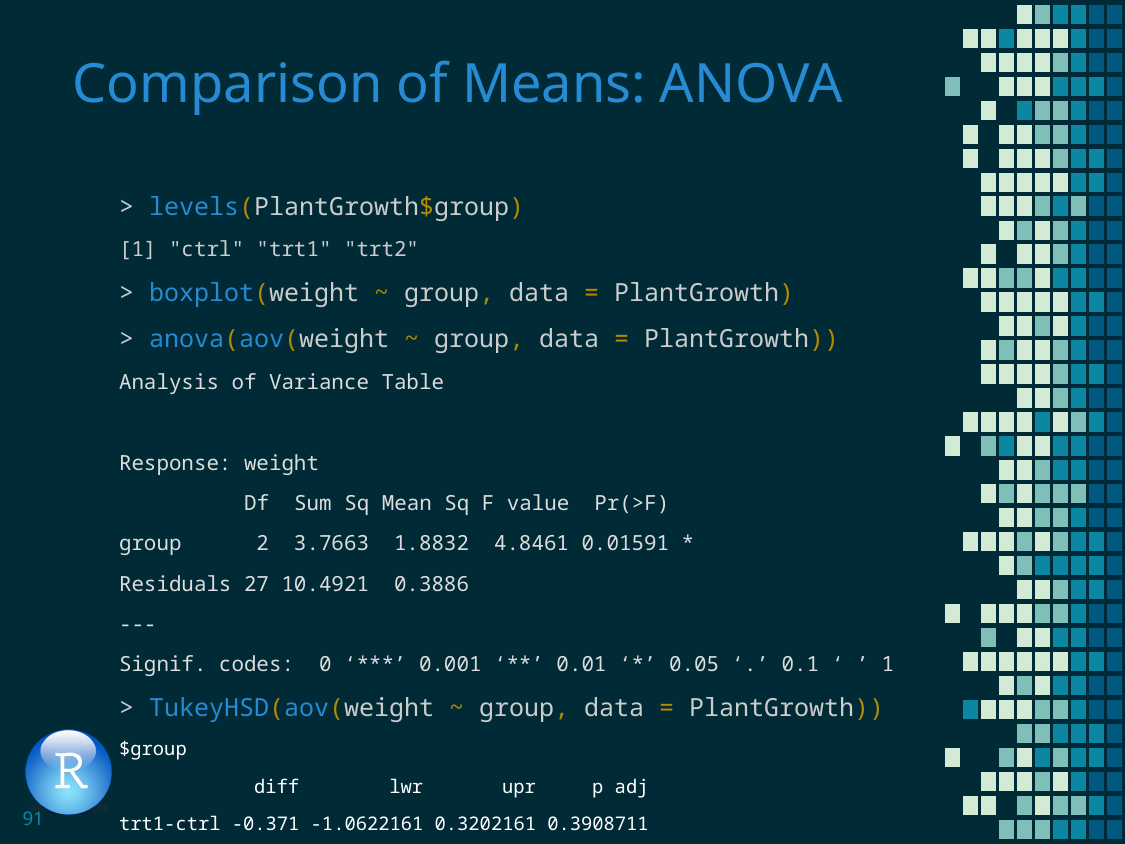

Comparison of Means: ANOVA
> levels(PlantGrowth$group)
[1] "ctrl" "trt1" "trt2"
> boxplot(weight ~ group, data = PlantGrowth)
> anova(aov(weight ~ group, data = PlantGrowth))
Analysis of Variance Table
Response: weight
 Df Sum Sq Mean Sq F value Pr(>F)
group 2 3.7663 1.8832 4.8461 0.01591 *
Residuals 27 10.4921 0.3886
---
Signif. codes: 0 ‘***’ 0.001 ‘**’ 0.01 ‘*’ 0.05 ‘.’ 0.1 ‘ ’ 1
> TukeyHSD(aov(weight ~ group, data = PlantGrowth))
$group
 diff lwr upr p adj
trt1-ctrl -0.371 -1.0622161 0.3202161 0.3908711
trt2-ctrl 0.494 -0.1972161 1.1852161 0.1979960
trt2-trt1 0.865 0.1737839 1.5562161 0.0120064